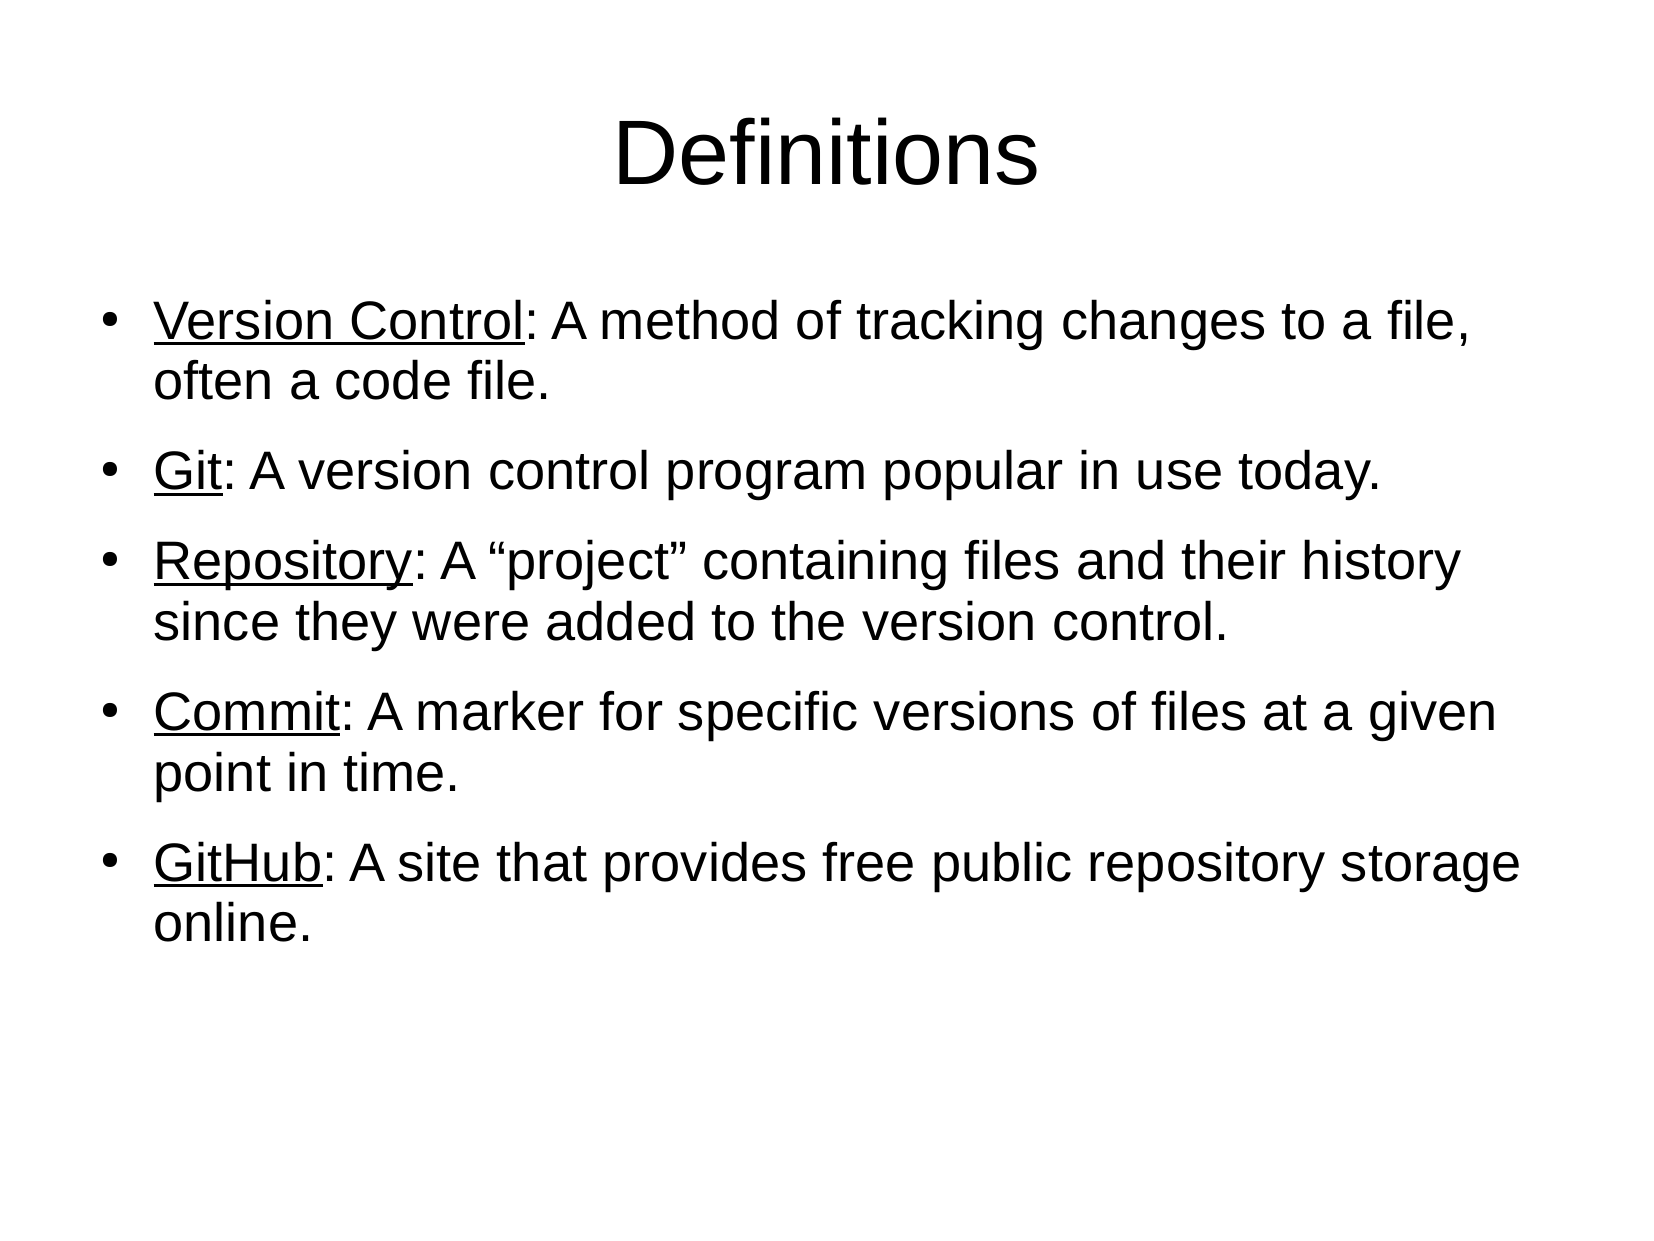

# Definitions
Version Control: A method of tracking changes to a file, often a code file.
Git: A version control program popular in use today.
Repository: A “project” containing files and their history since they were added to the version control.
Commit: A marker for specific versions of files at a given point in time.
GitHub: A site that provides free public repository storage online.